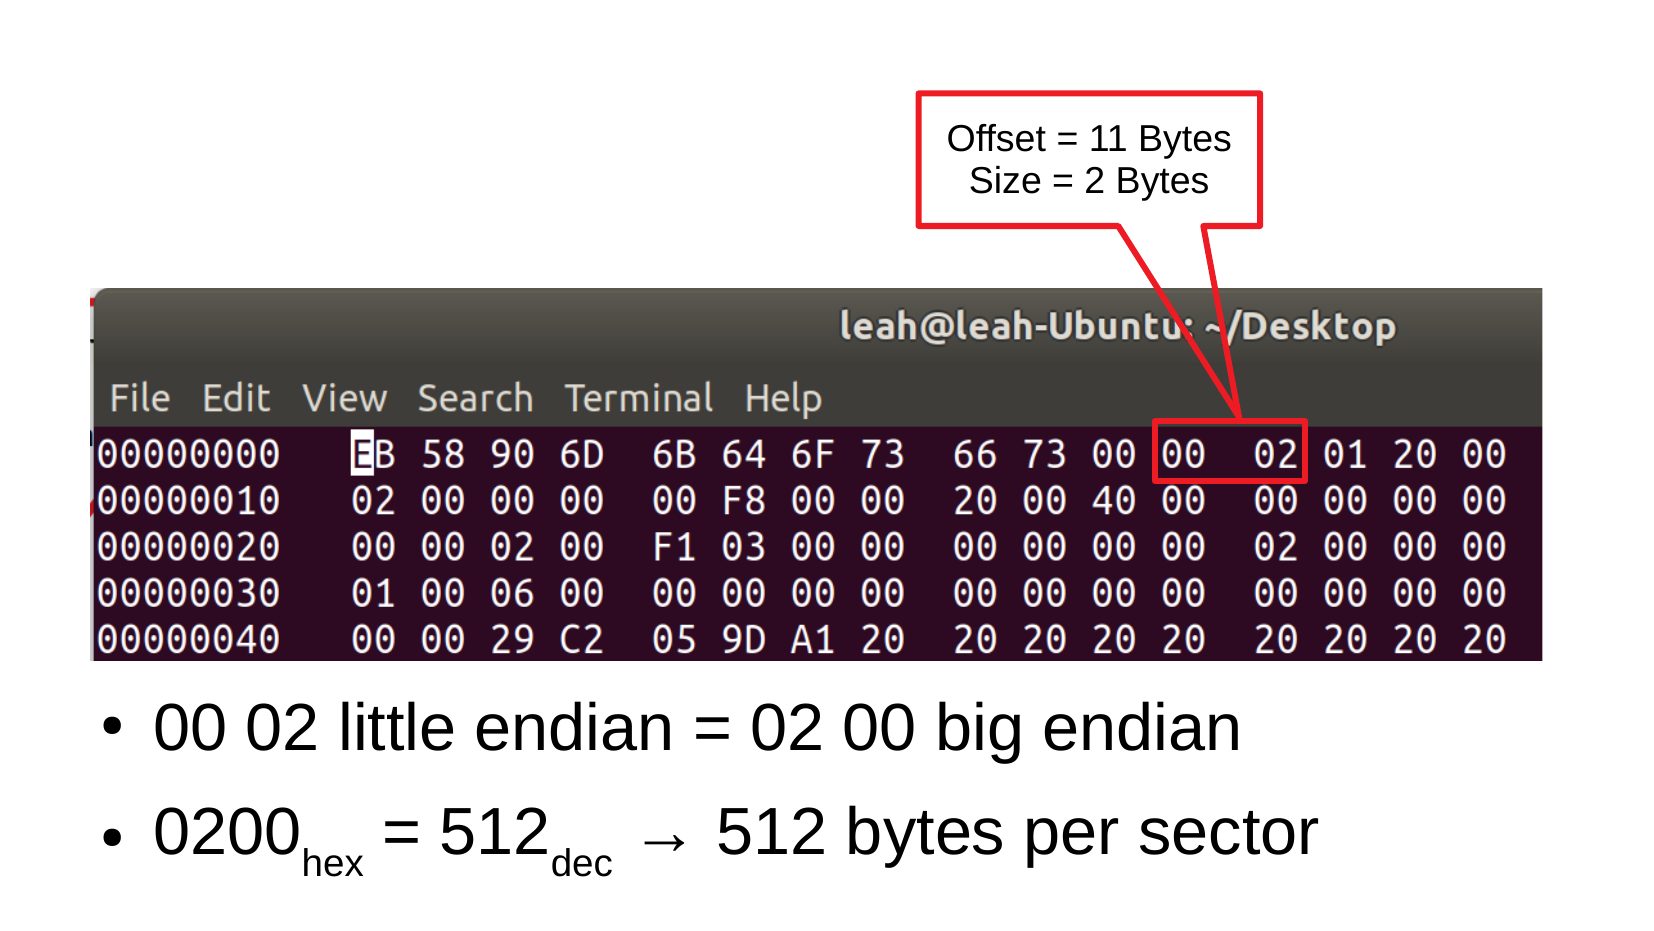

Offset = 11 Bytes
Size = 2 Bytes
# 00 02 little endian = 02 00 big endian
0200hex = 512dec → 512 bytes per sector